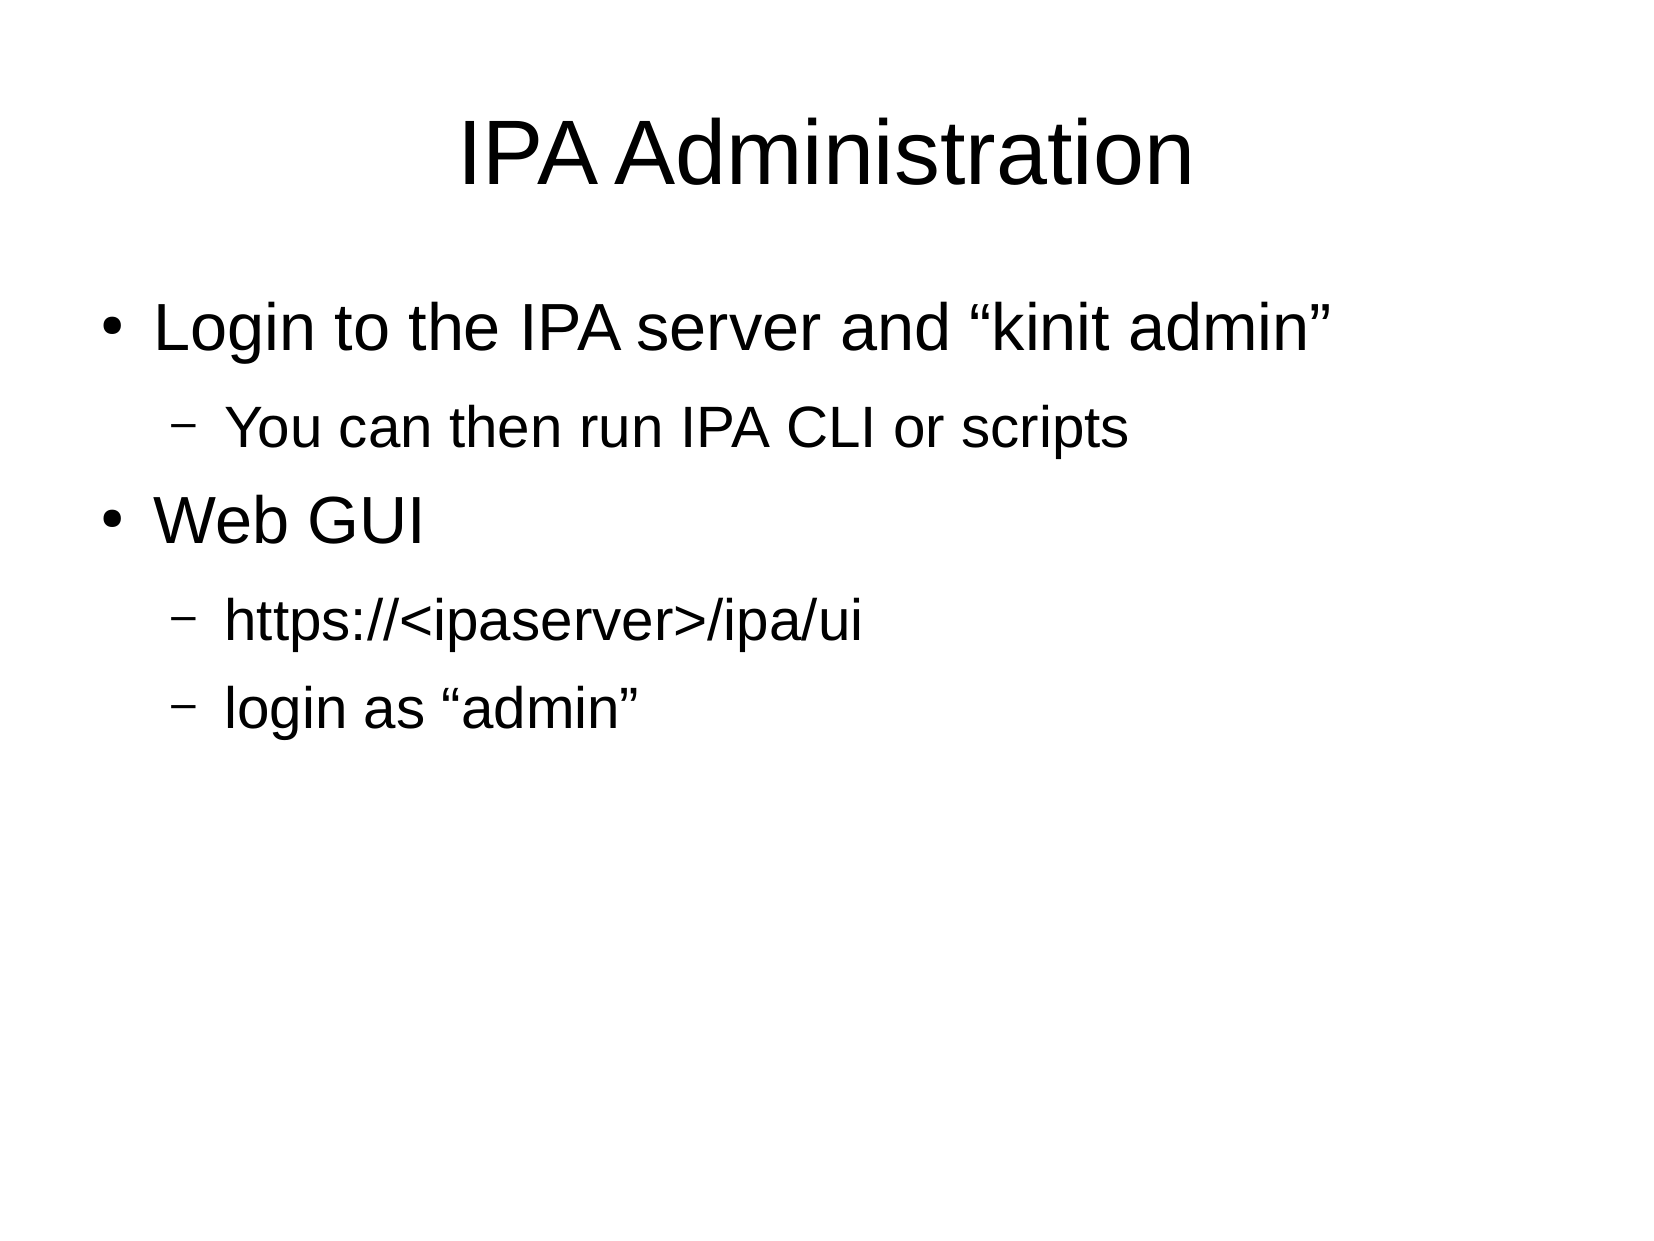

# IPA Administration
Login to the IPA server and “kinit admin”
You can then run IPA CLI or scripts
Web GUI
https://<ipaserver>/ipa/ui
login as “admin”